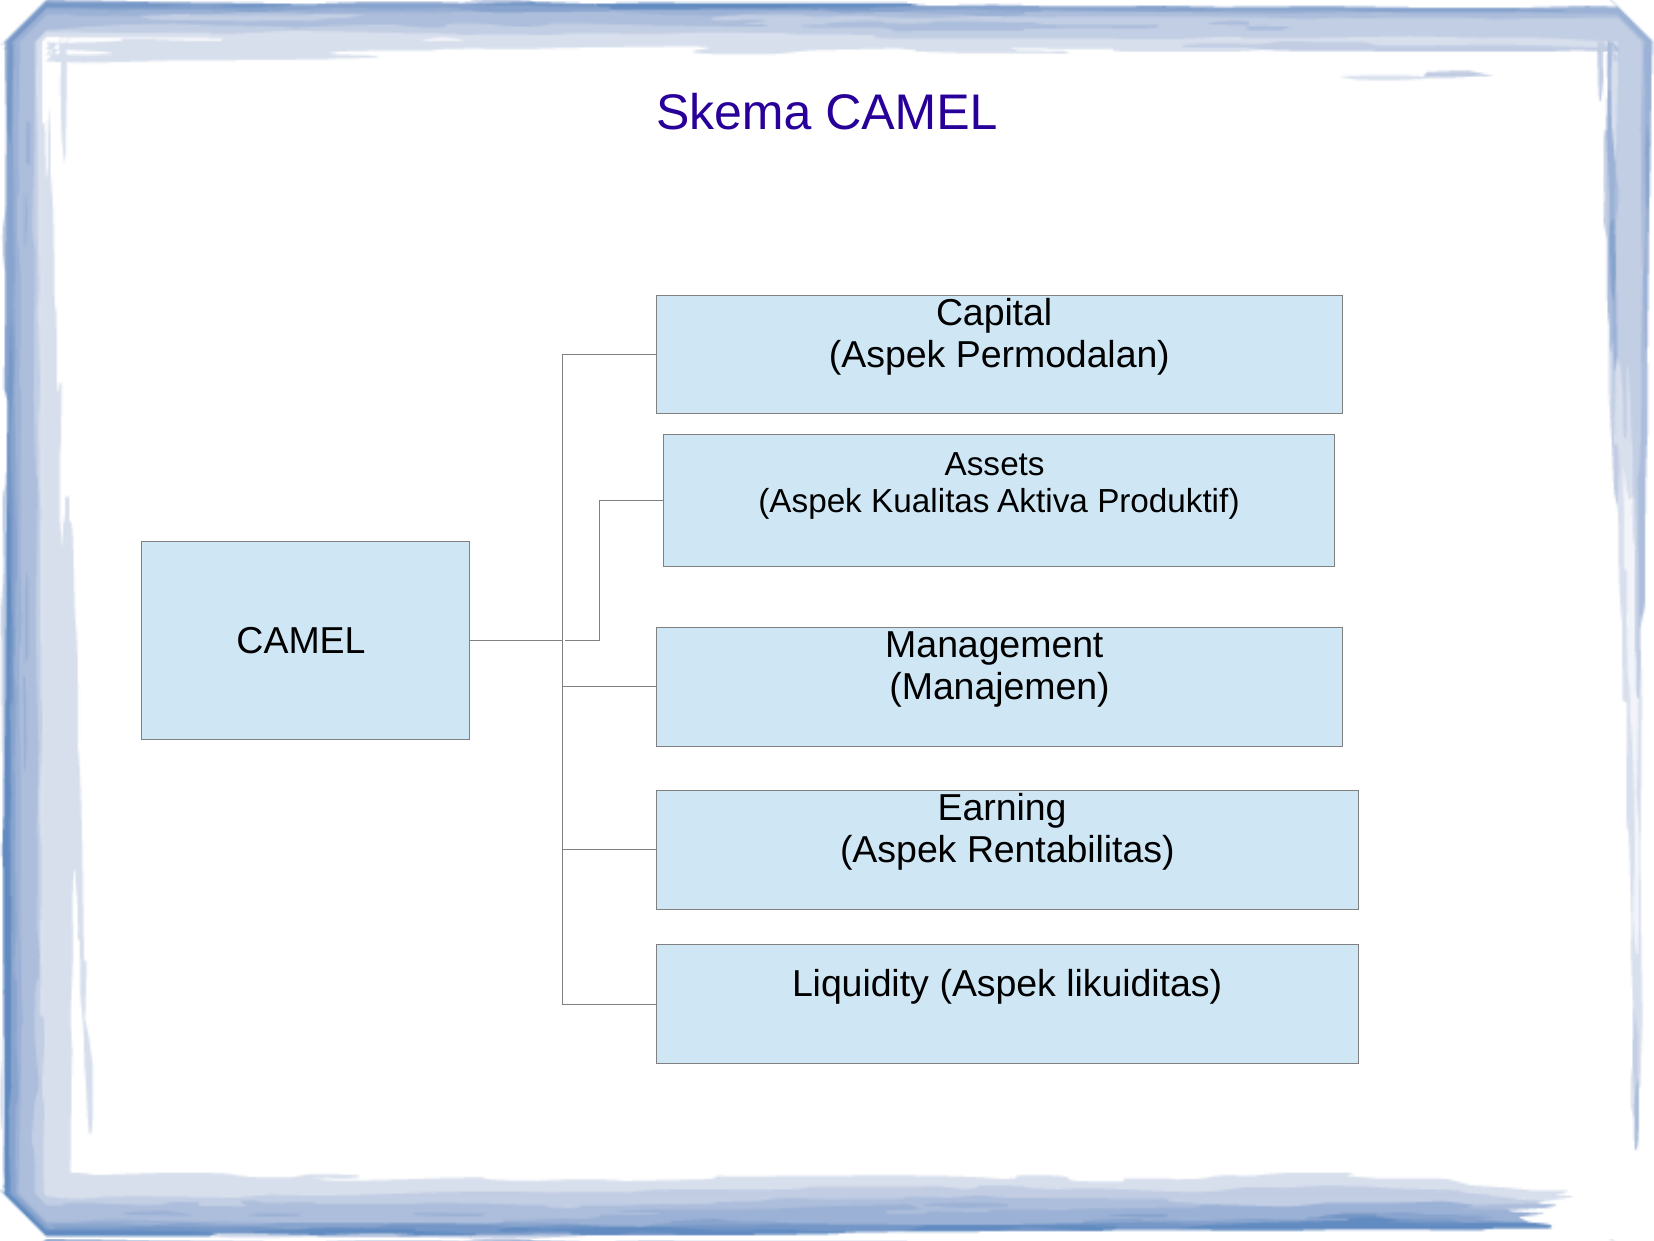

# Skema CAMEL
Capital
(Aspek Permodalan)
Assets
(Aspek Kualitas Aktiva Produktif)
CAMEL
Management
(Manajemen)
Earning
(Aspek Rentabilitas)
Liquidity (Aspek likuiditas)